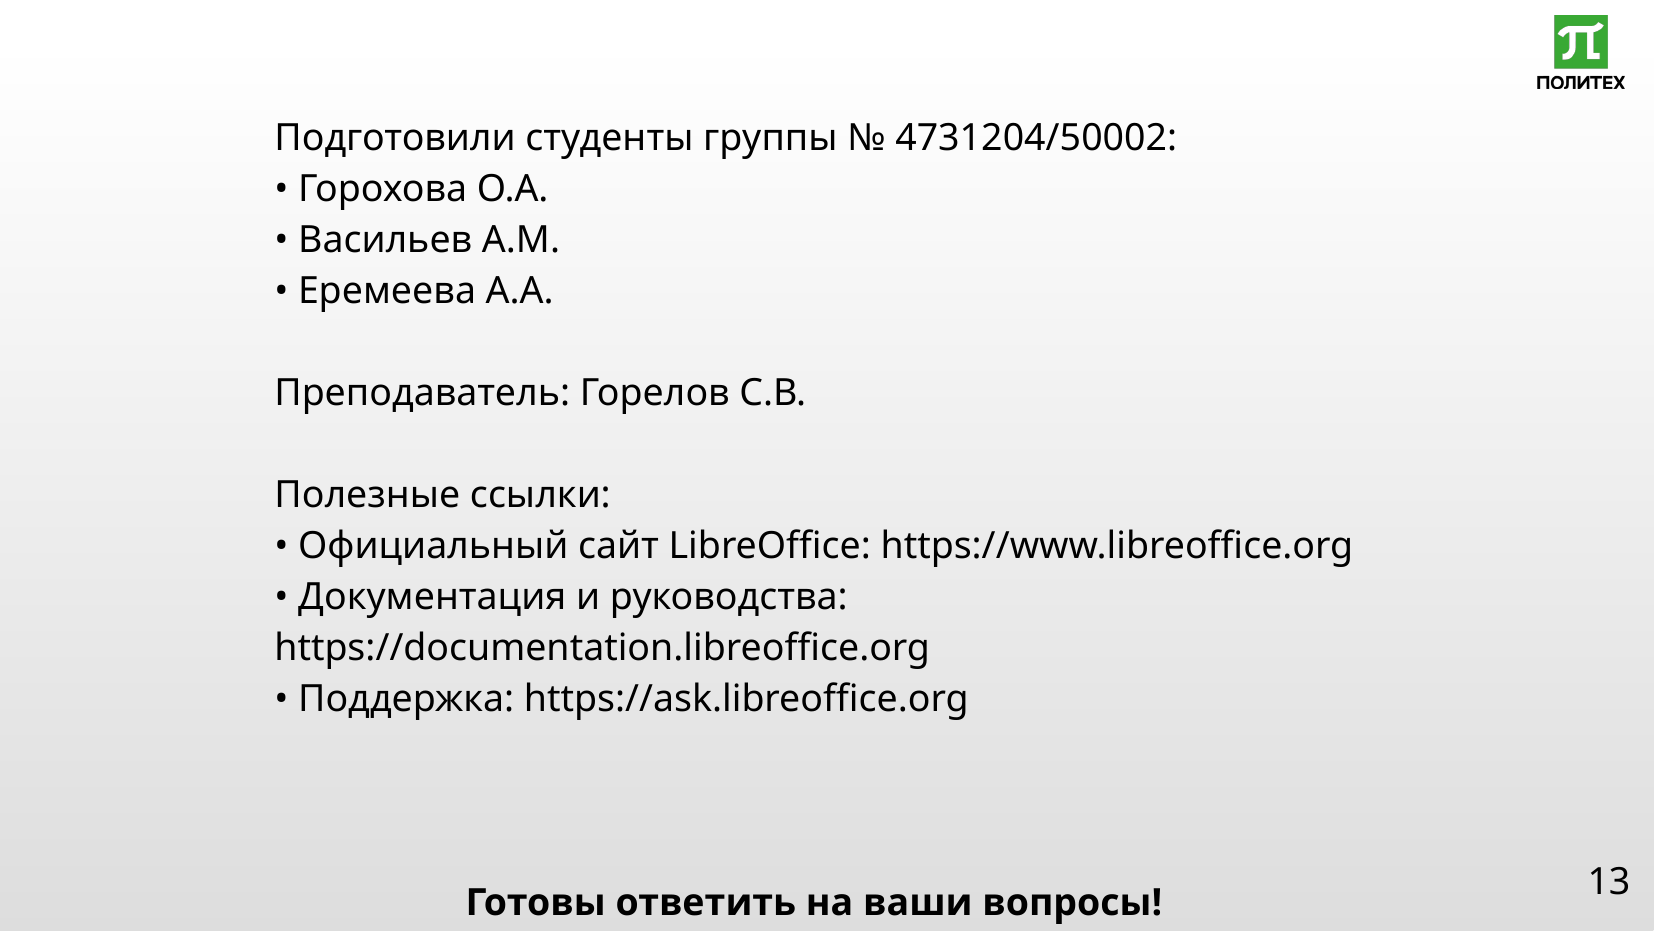

Подготовили студенты группы № 4731204/50002:
• Горохова О.А.
• Васильев А.М.
• Еремеева А.А.
Преподаватель: Горелов С.В.
Полезные ссылки:
• Официальный сайт LibreOffice: https://www.libreoffice.org
• Документация и руководства: https://documentation.libreoffice.org
• Поддержка: https://ask.libreoffice.org
Готовы ответить на ваши вопросы!